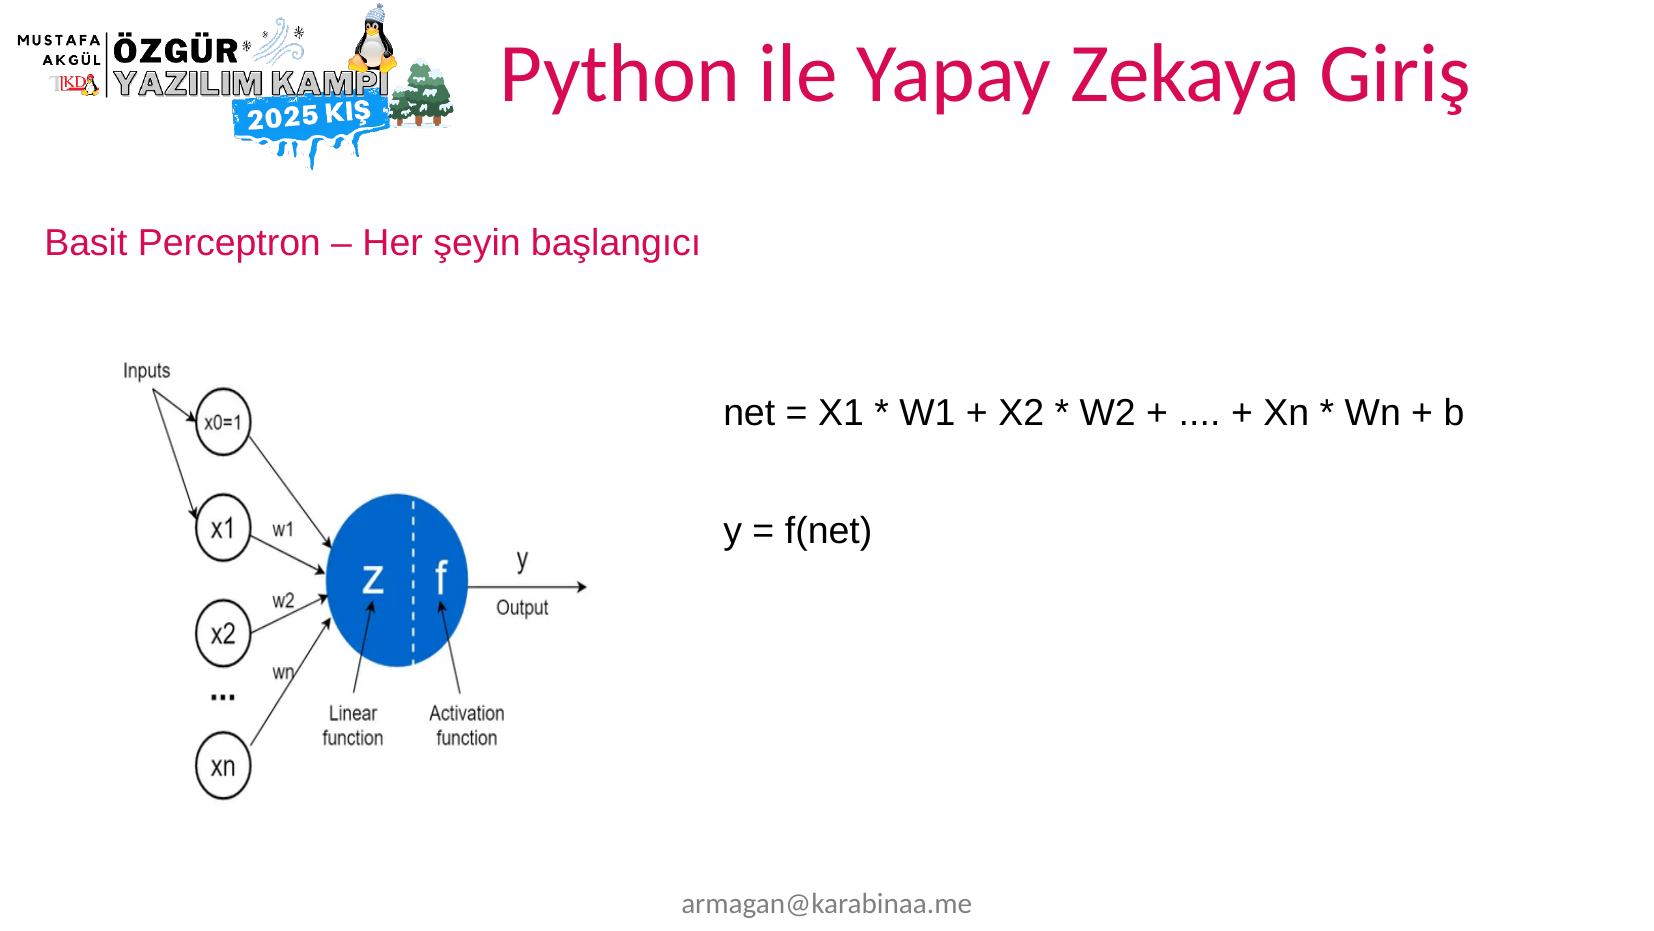

Python ile Yapay Zekaya Giriş
Basit Perceptron – Her şeyin başlangıcı
net = X1 * W1 + X2 * W2 + .... + Xn * Wn + b
y = f(net)
armagan@karabinaa.me